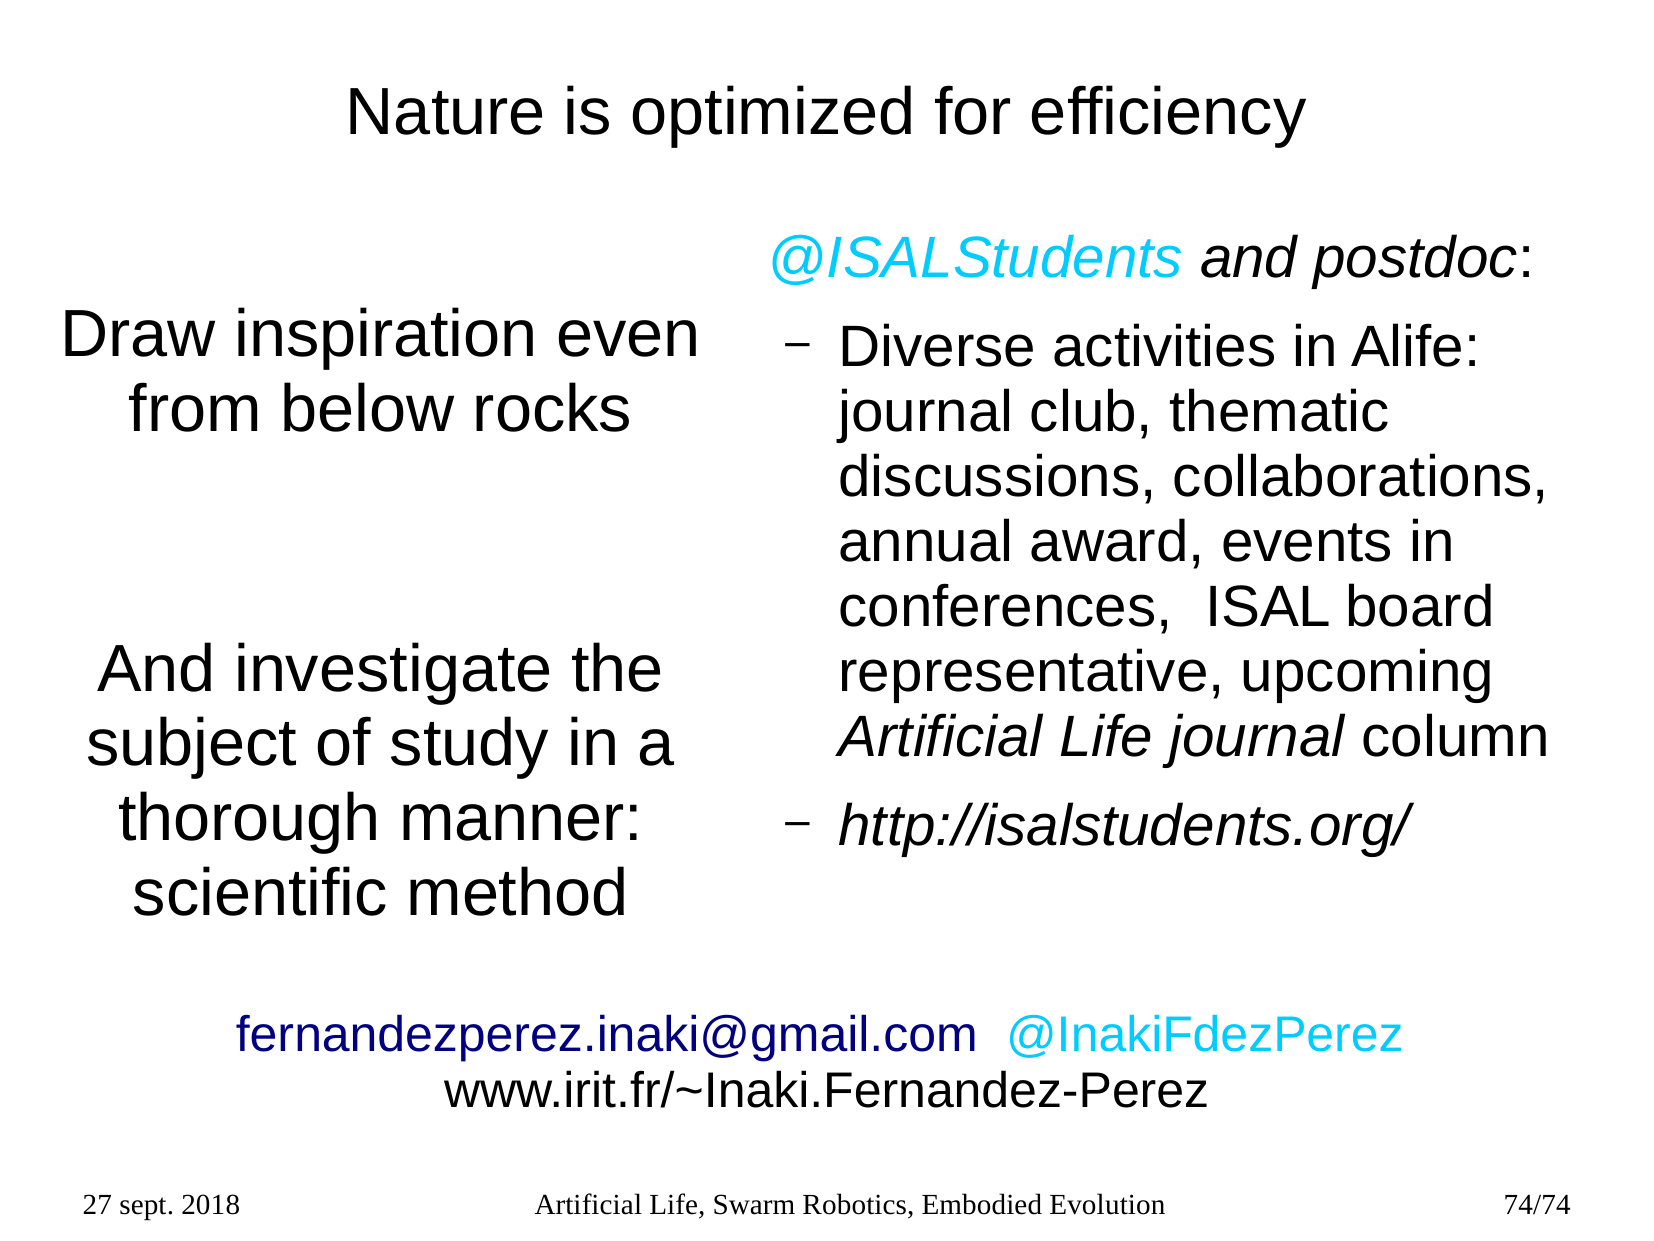

# Nature is optimized for efficiency
@ISALStudents and postdoc:
Diverse activities in Alife: journal club, thematic discussions, collaborations, annual award, events in conferences, ISAL board representative, upcoming Artificial Life journal column
http://isalstudents.org/
Draw inspiration even from below rocks
And investigate the subject of study in a thorough manner: scientific method
fernandezperez.inaki@gmail.com @InakiFdezPerez
www.irit.fr/~Inaki.Fernandez-Perez
27 sept. 2018
Artificial Life, Swarm Robotics, Embodied Evolution
74